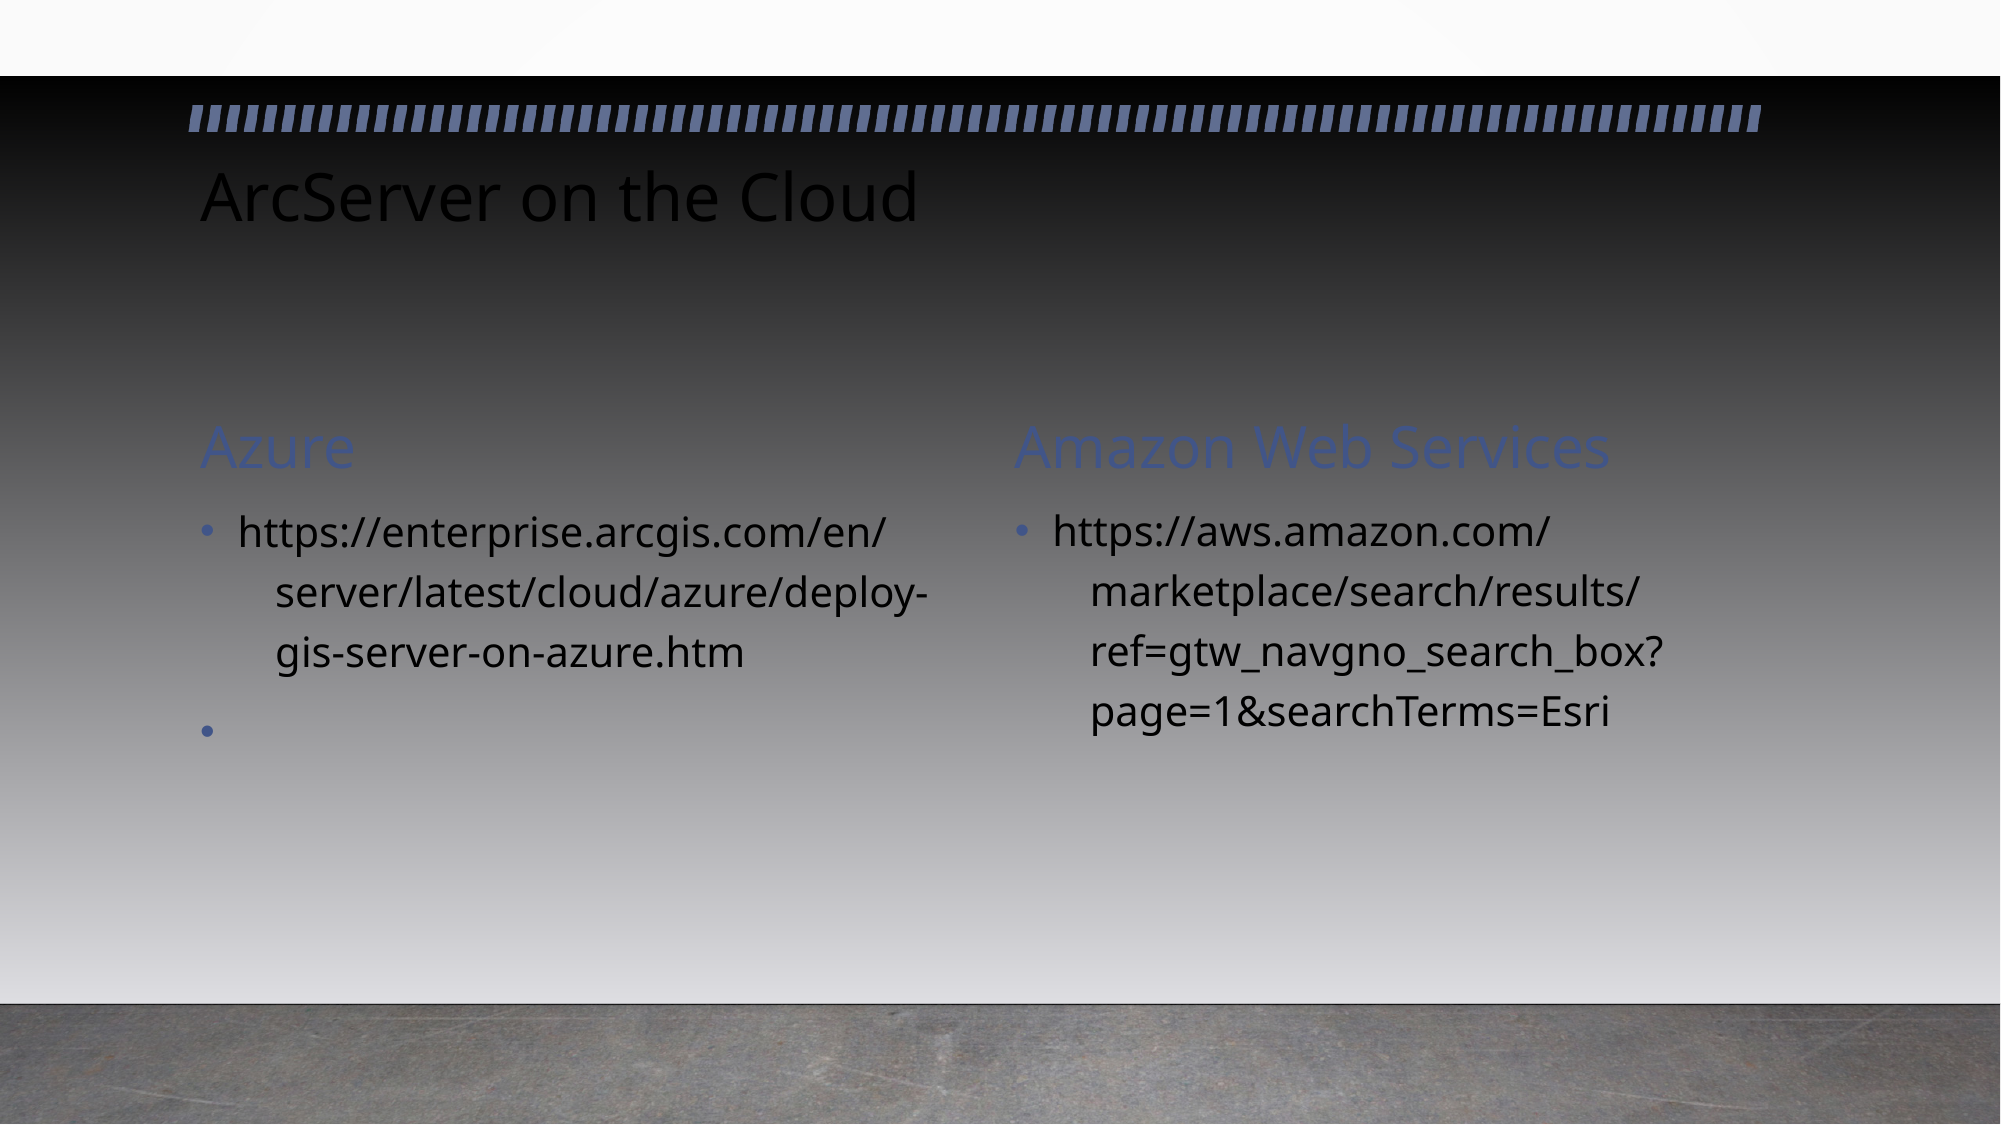

# ArcServer on the Cloud
Azure
Amazon Web Services
https://aws.amazon.com/marketplace/search/results/ref=gtw_navgno_search_box?page=1&searchTerms=Esri
https://enterprise.arcgis.com/en/server/latest/cloud/azure/deploy-gis-server-on-azure.htm